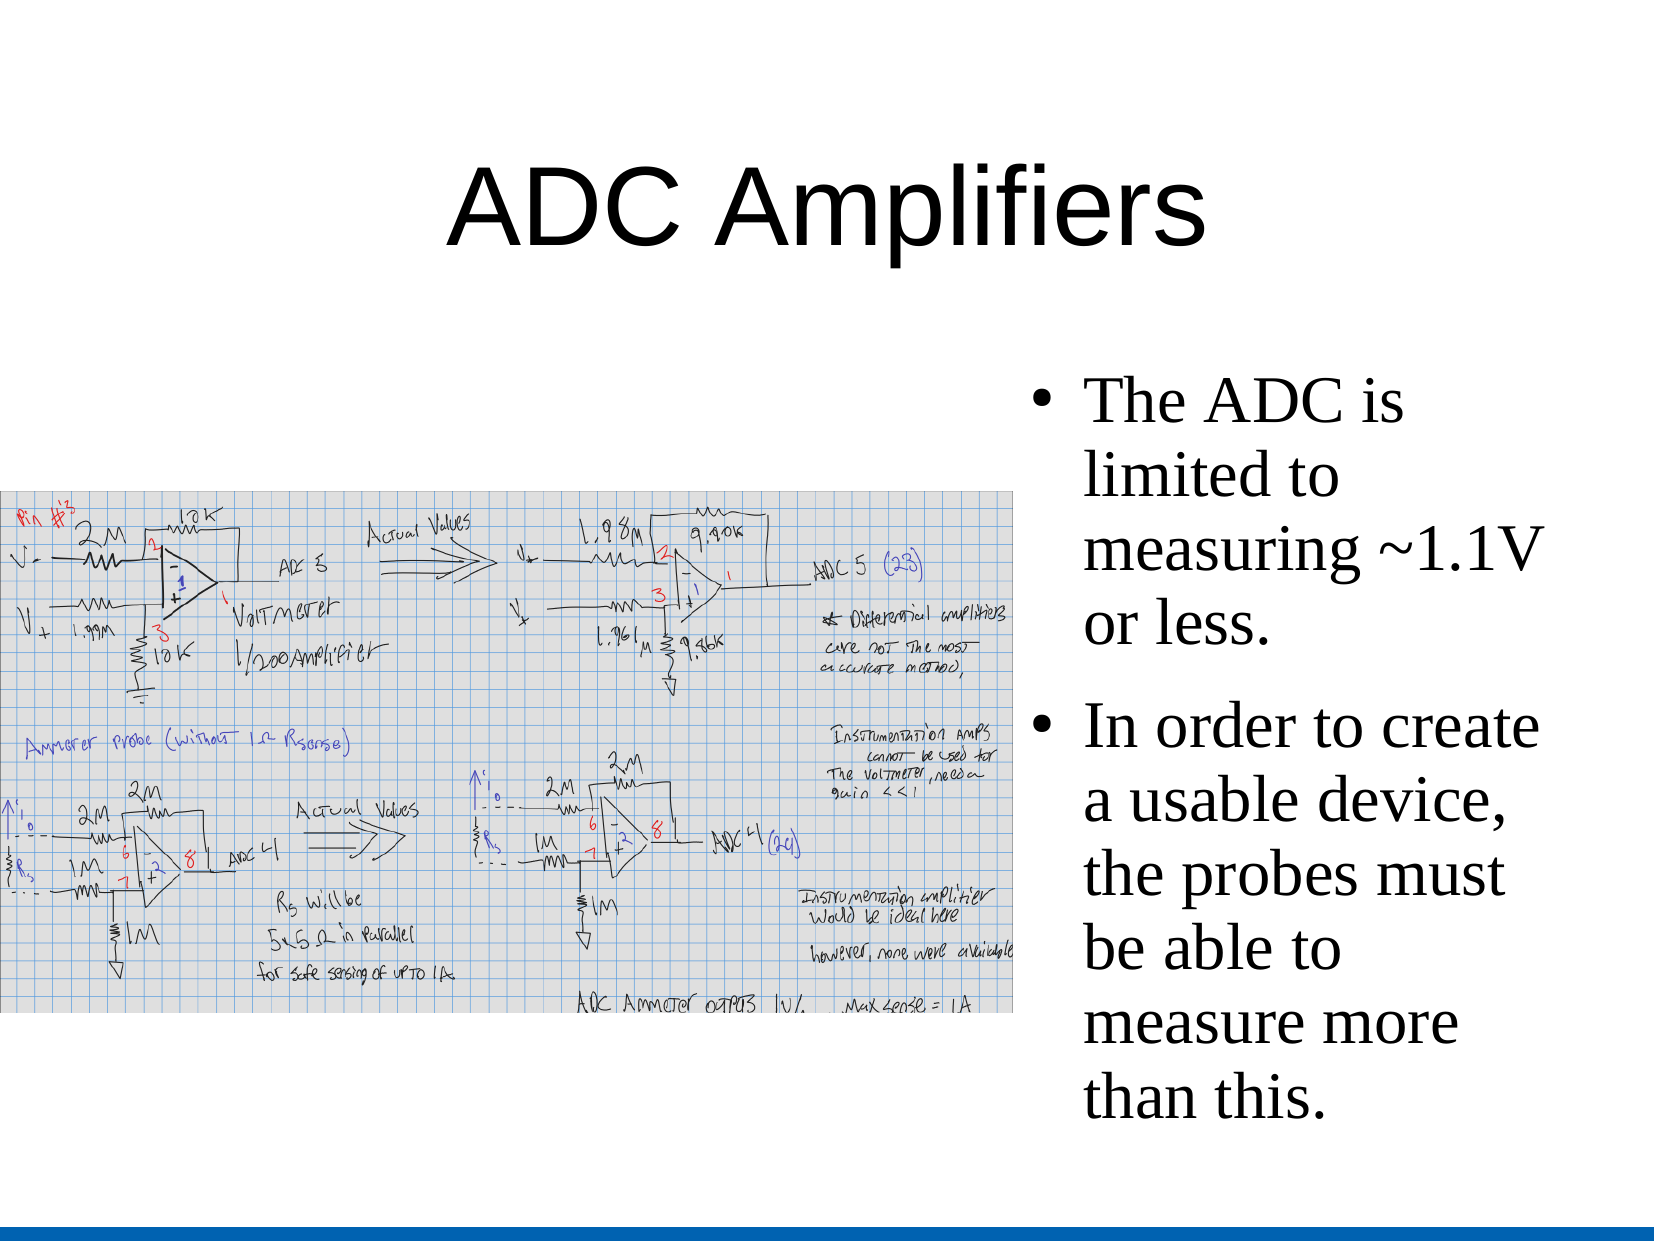

# ADC Amplifiers
The ADC is limited to measuring ~1.1V or less.
In order to create a usable device, the probes must be able to measure more than this.